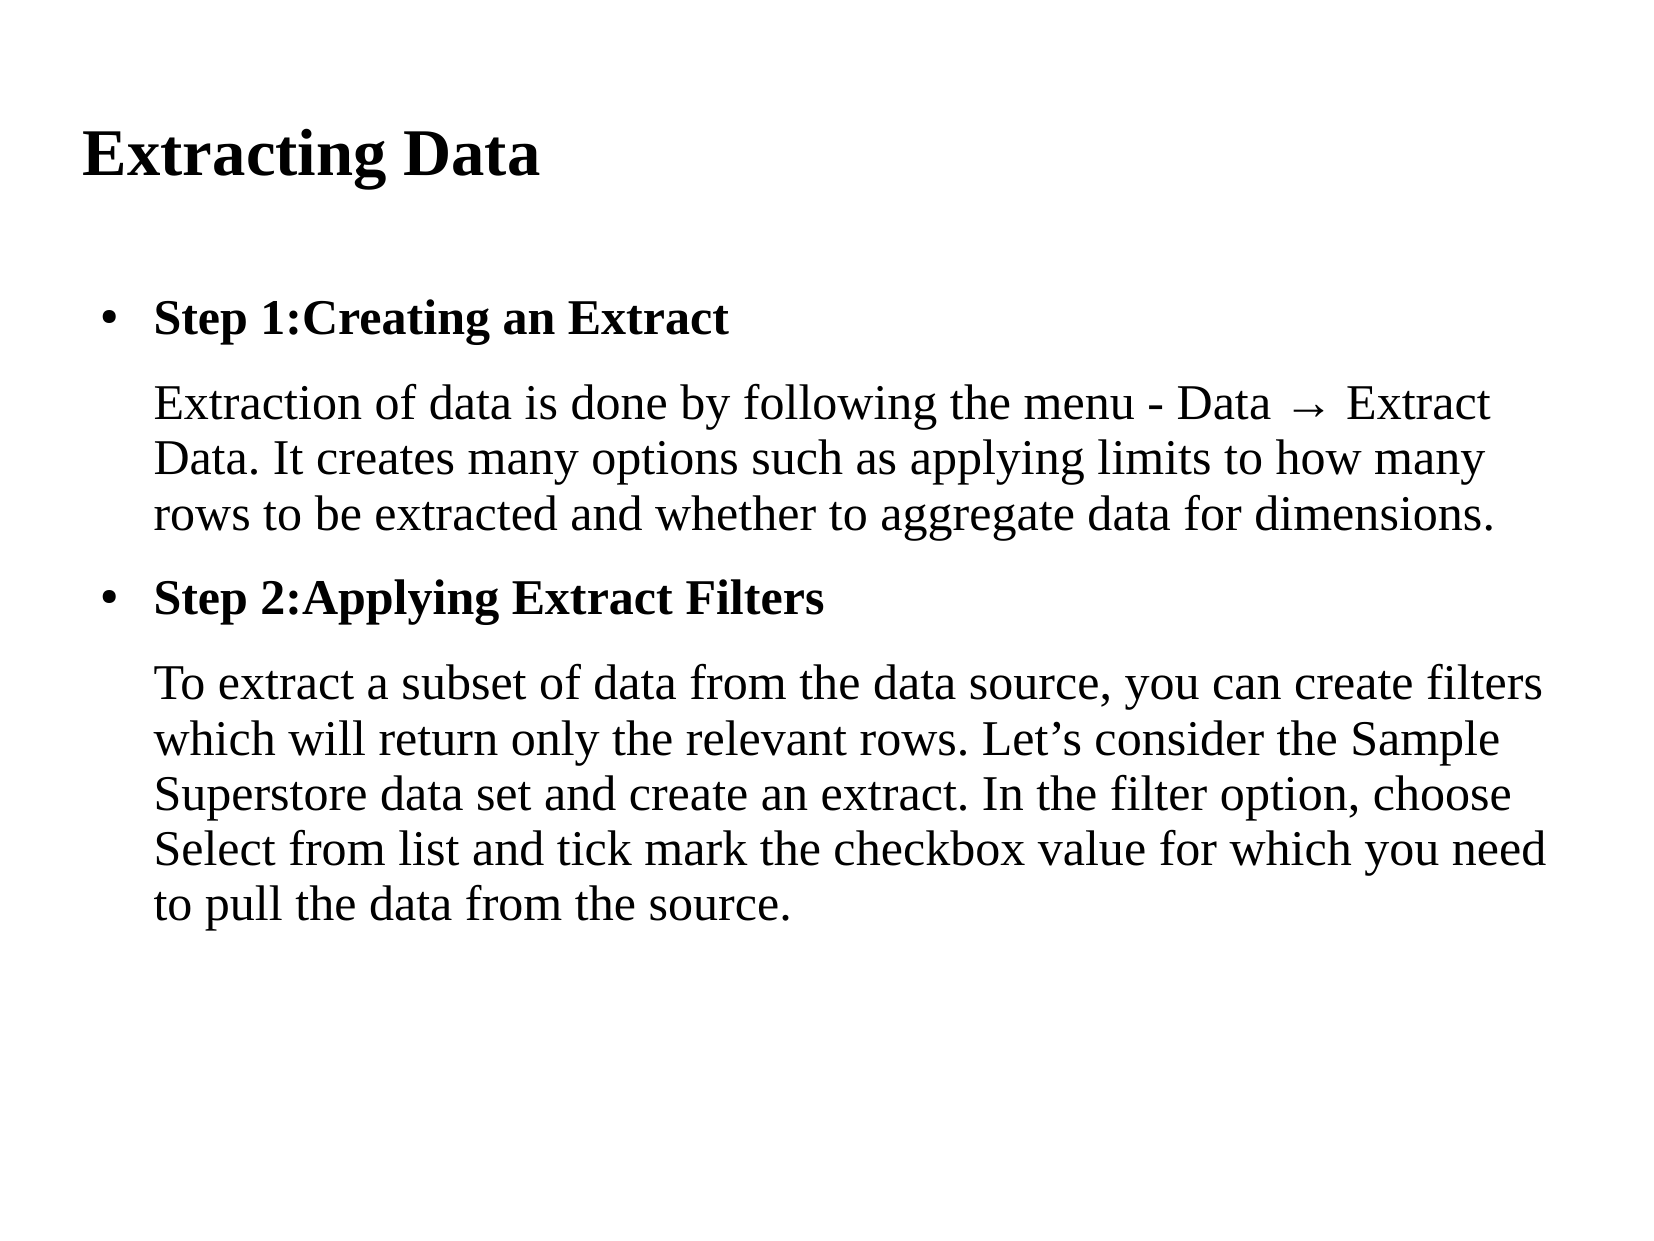

# Extracting Data
Step 1:Creating an Extract
Extraction of data is done by following the menu - Data → Extract Data. It creates many options such as applying limits to how many rows to be extracted and whether to aggregate data for dimensions.
Step 2:Applying Extract Filters
To extract a subset of data from the data source, you can create filters which will return only the relevant rows. Let’s consider the Sample Superstore data set and create an extract. In the filter option, choose Select from list and tick mark the checkbox value for which you need to pull the data from the source.